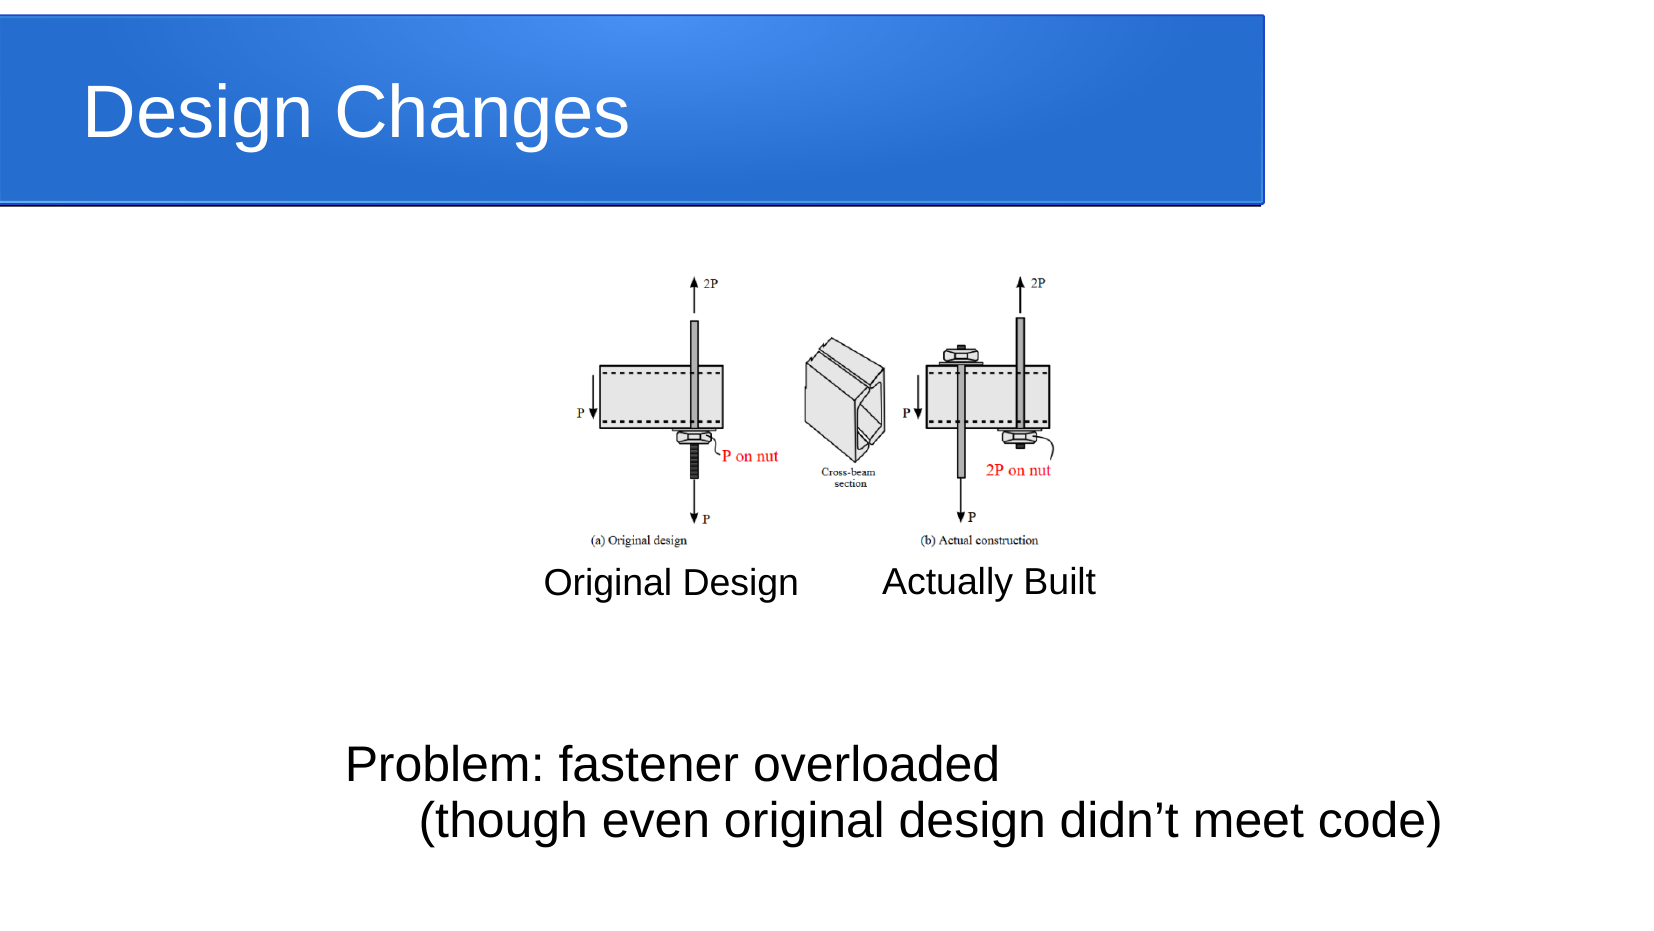

# Design Changes
Actually Built
Original Design
Problem: fastener overloaded
	(though even original design didn’t meet code)